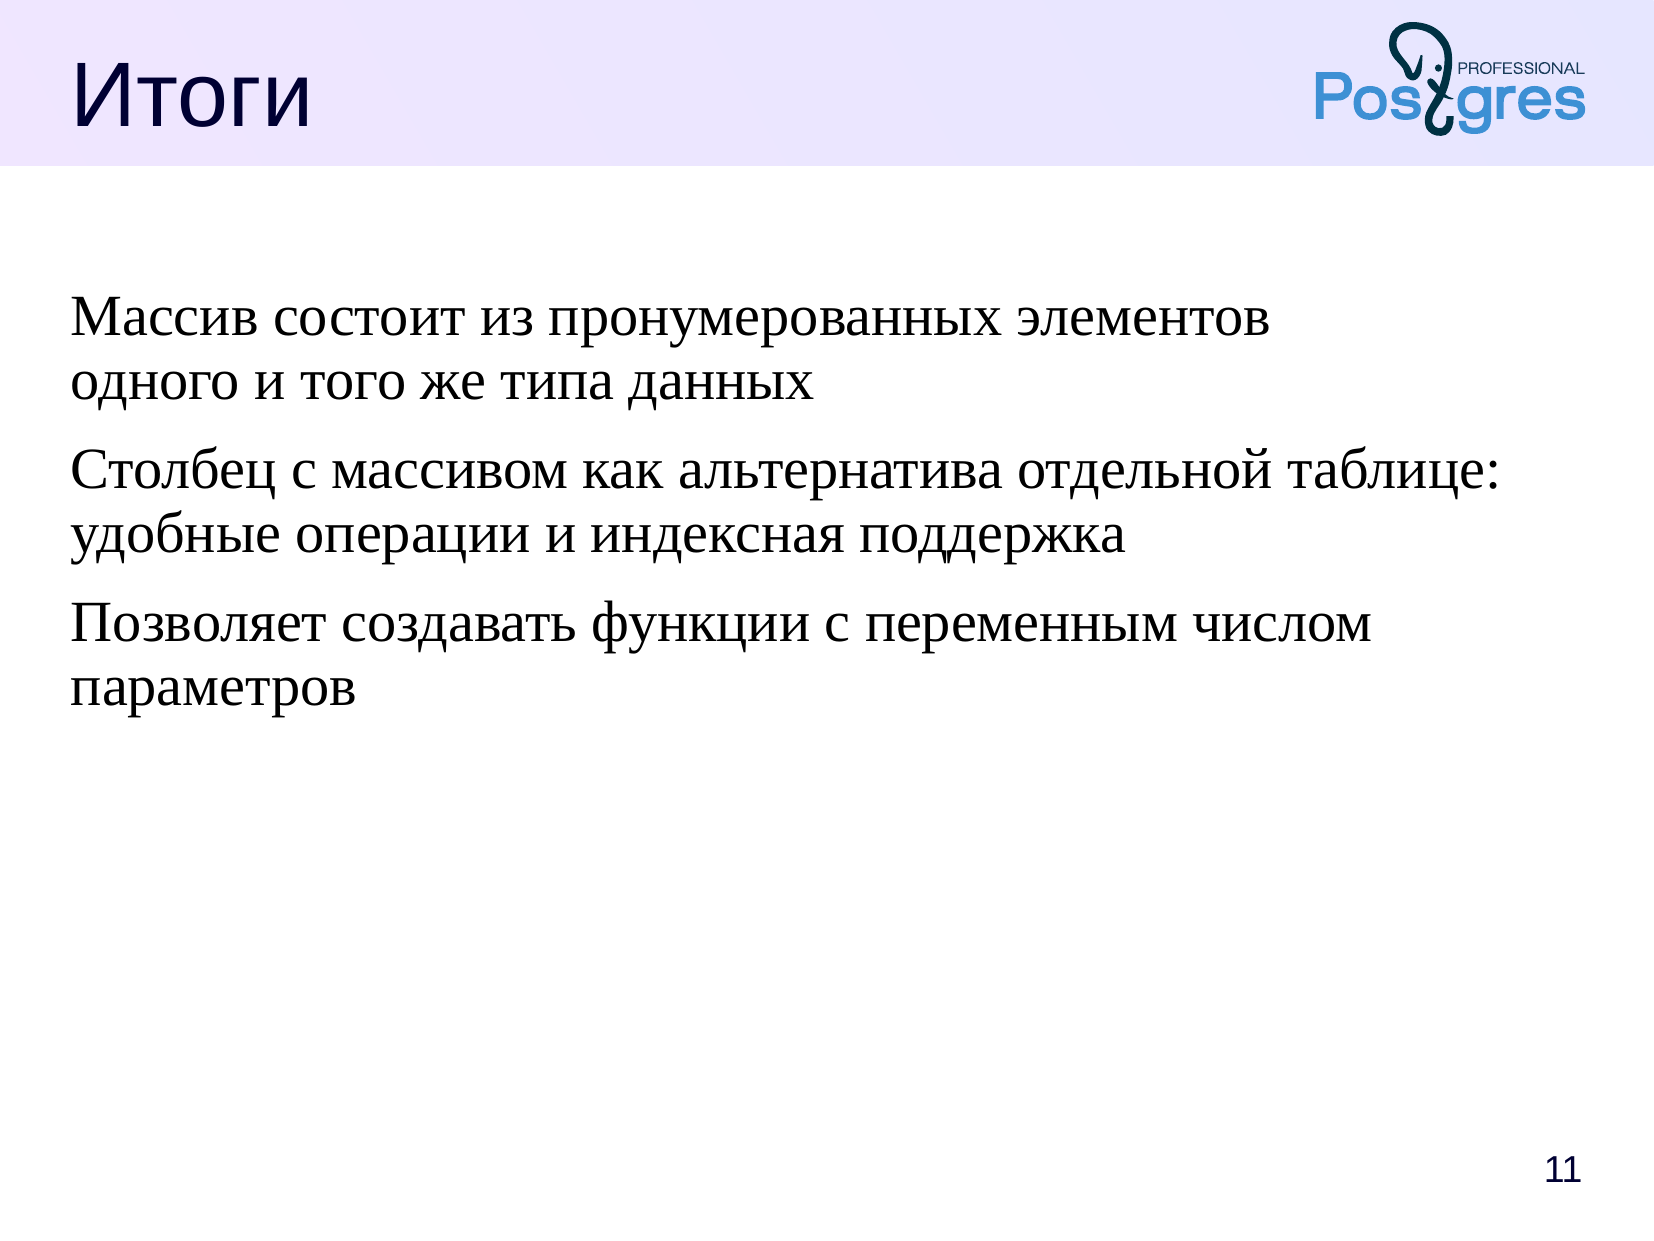

# Итоги
Массив состоит из пронумерованных элементов
одного и того же типа данных
Столбец с массивом как альтернатива отдельной таблице: удобные операции и индексная поддержка
Позволяет создавать функции с переменным числом параметров